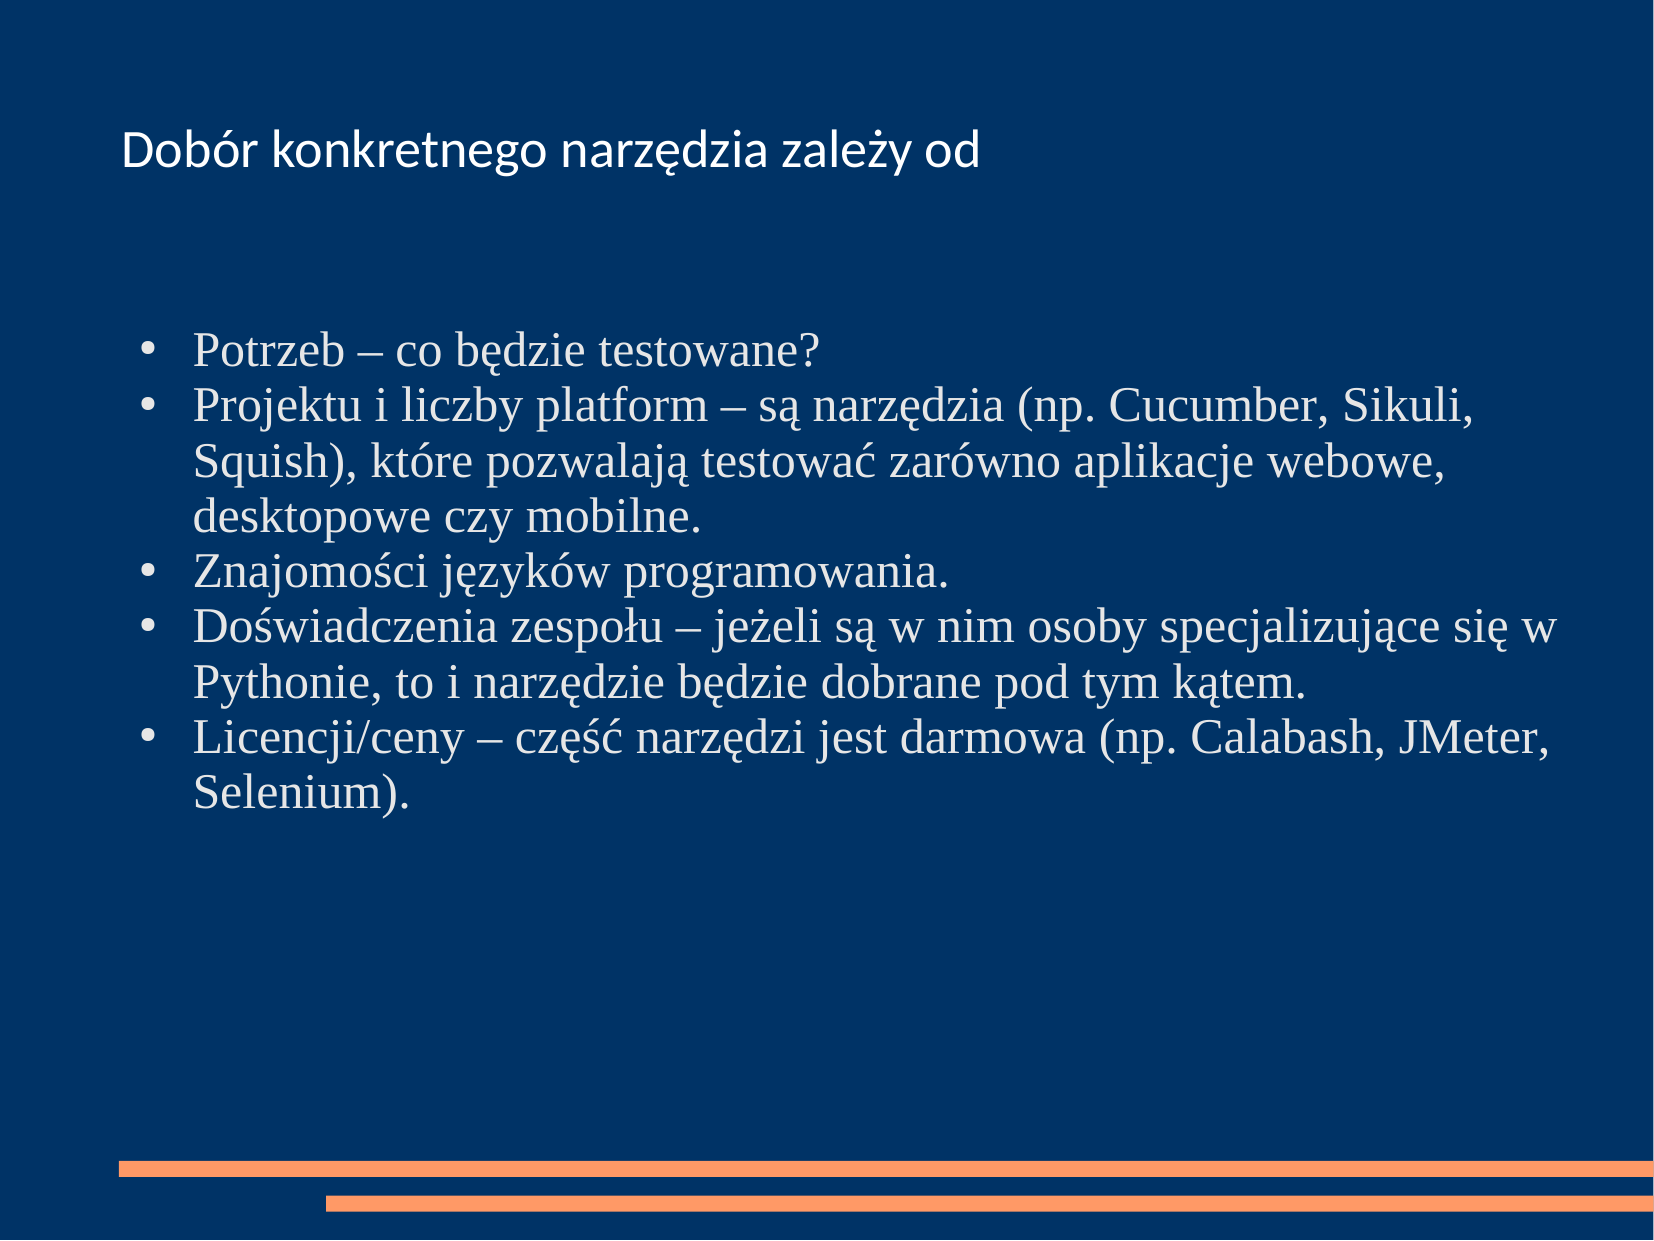

# Dobór konkretnego narzędzia zależy od
Potrzeb – co będzie testowane?
Projektu i liczby platform – są narzędzia (np. Cucumber, Sikuli, Squish), które pozwalają testować zarówno aplikacje webowe, desktopowe czy mobilne.
Znajomości języków programowania.
Doświadczenia zespołu – jeżeli są w nim osoby specjalizujące się w Pythonie, to i narzędzie będzie dobrane pod tym kątem.
Licencji/ceny – część narzędzi jest darmowa (np. Calabash, JMeter, Selenium).